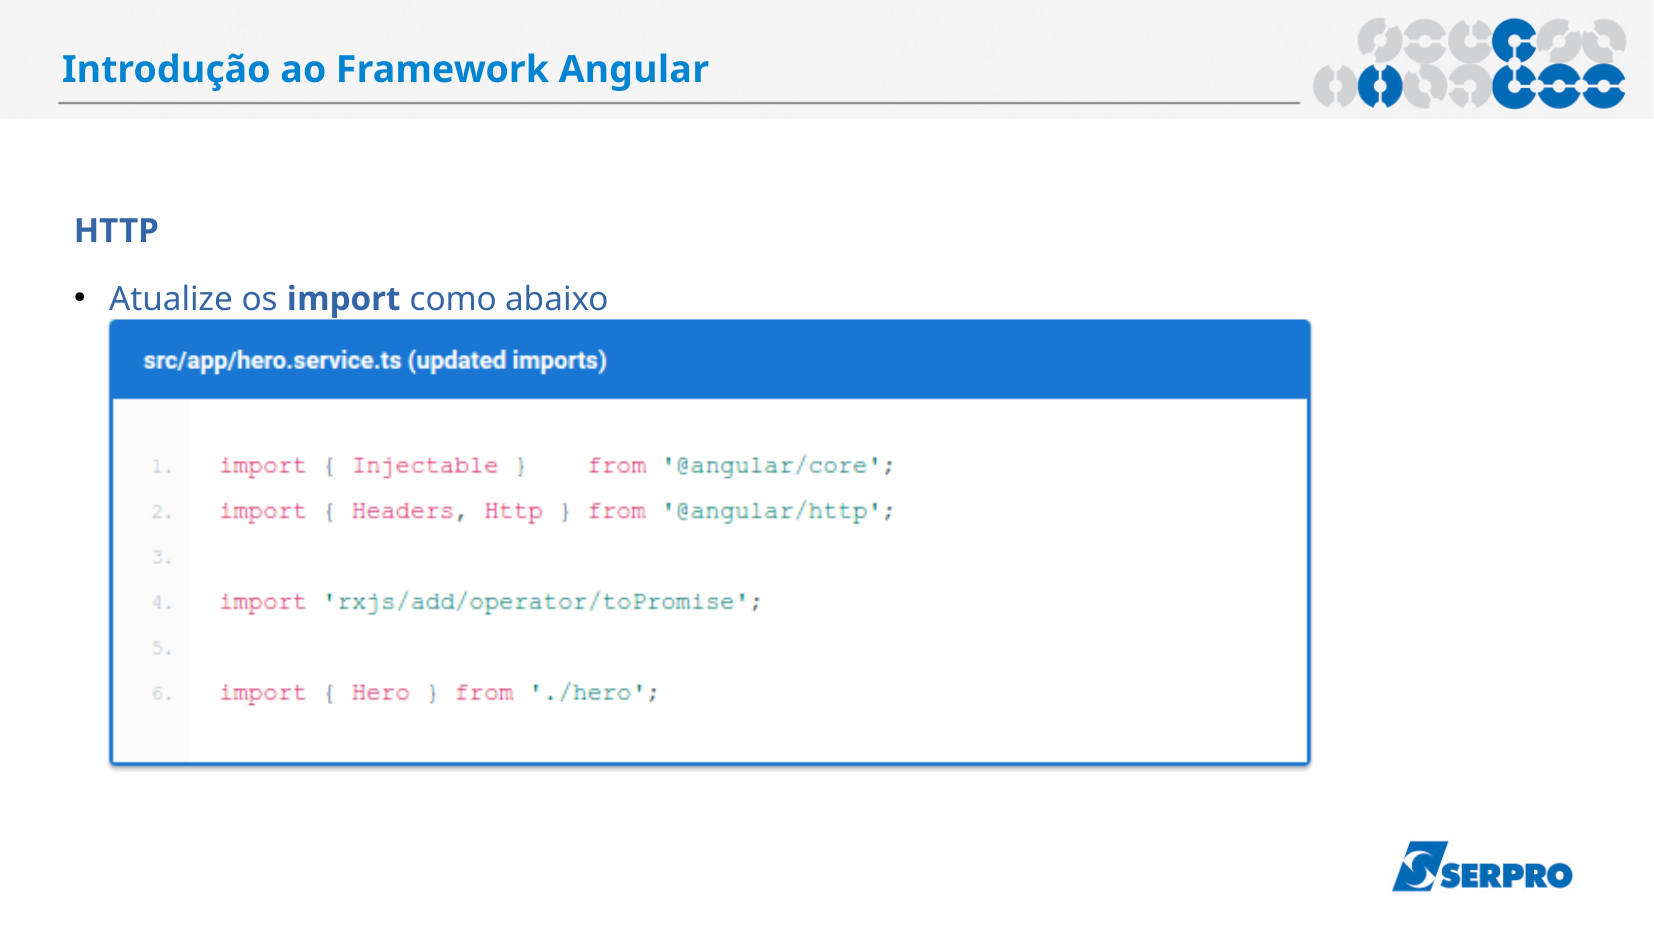

Introdução ao Framework Angular
HTTP
Atualize os import como abaixo